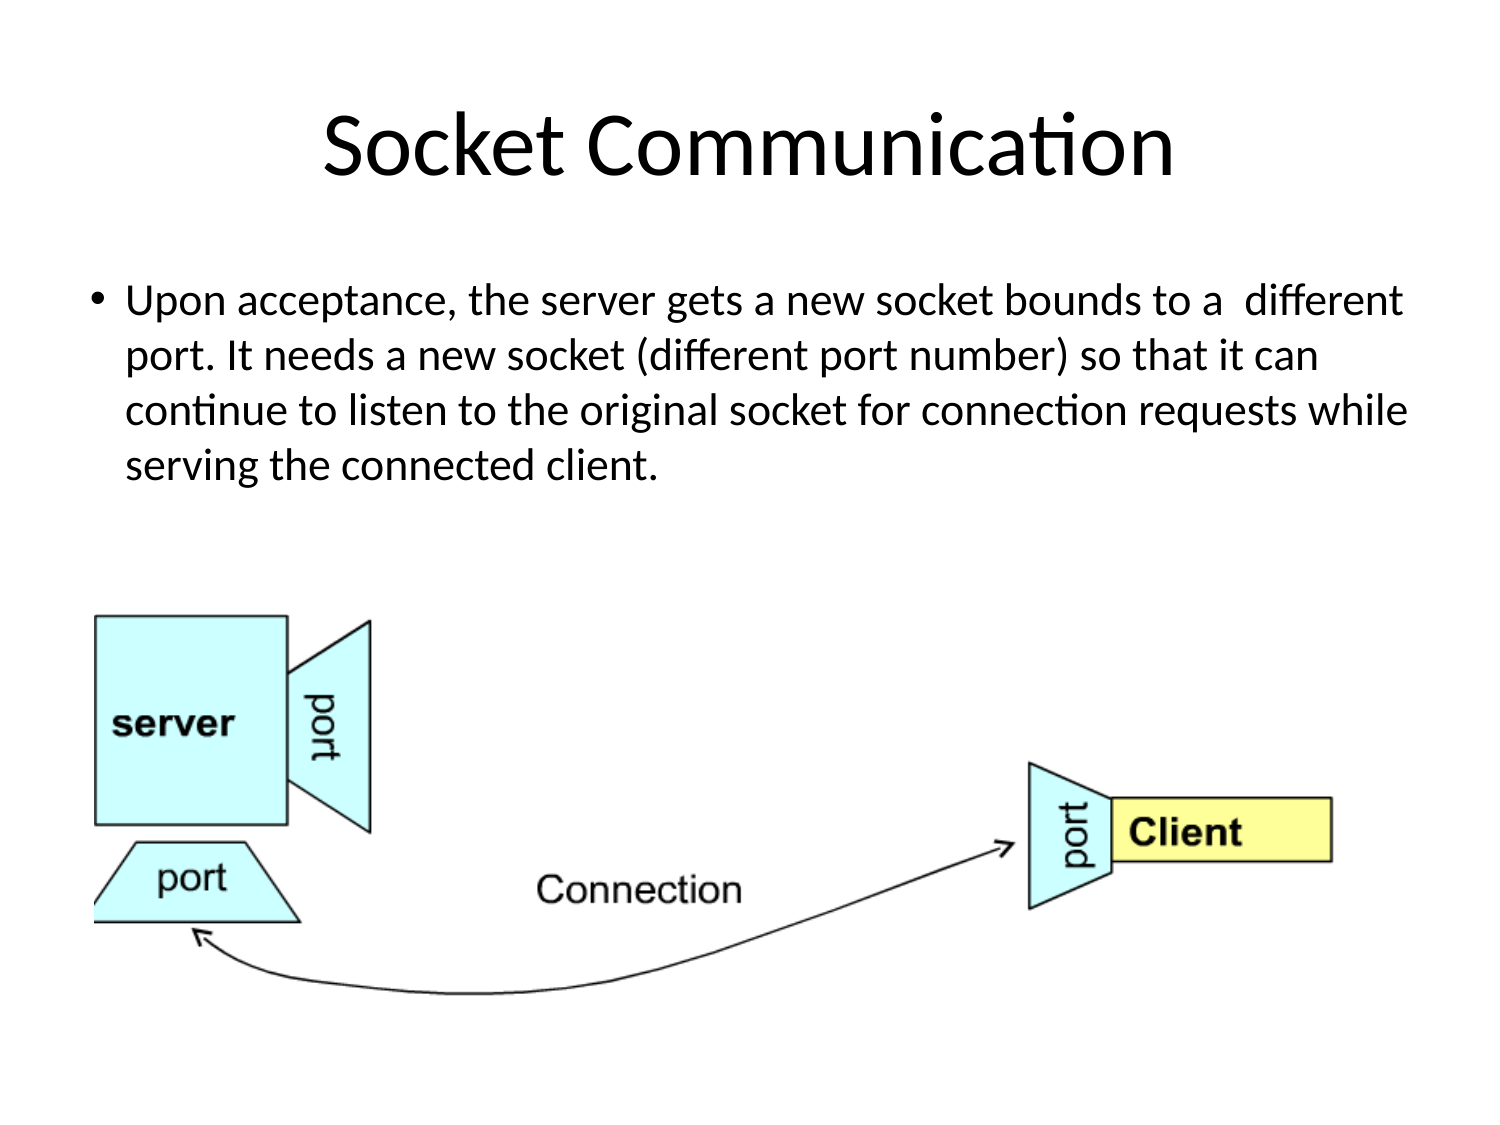

Socket Communication
Upon acceptance, the server gets a new socket bounds to a different port. It needs a new socket (different port number) so that it can continue to listen to the original socket for connection requests while serving the connected client.